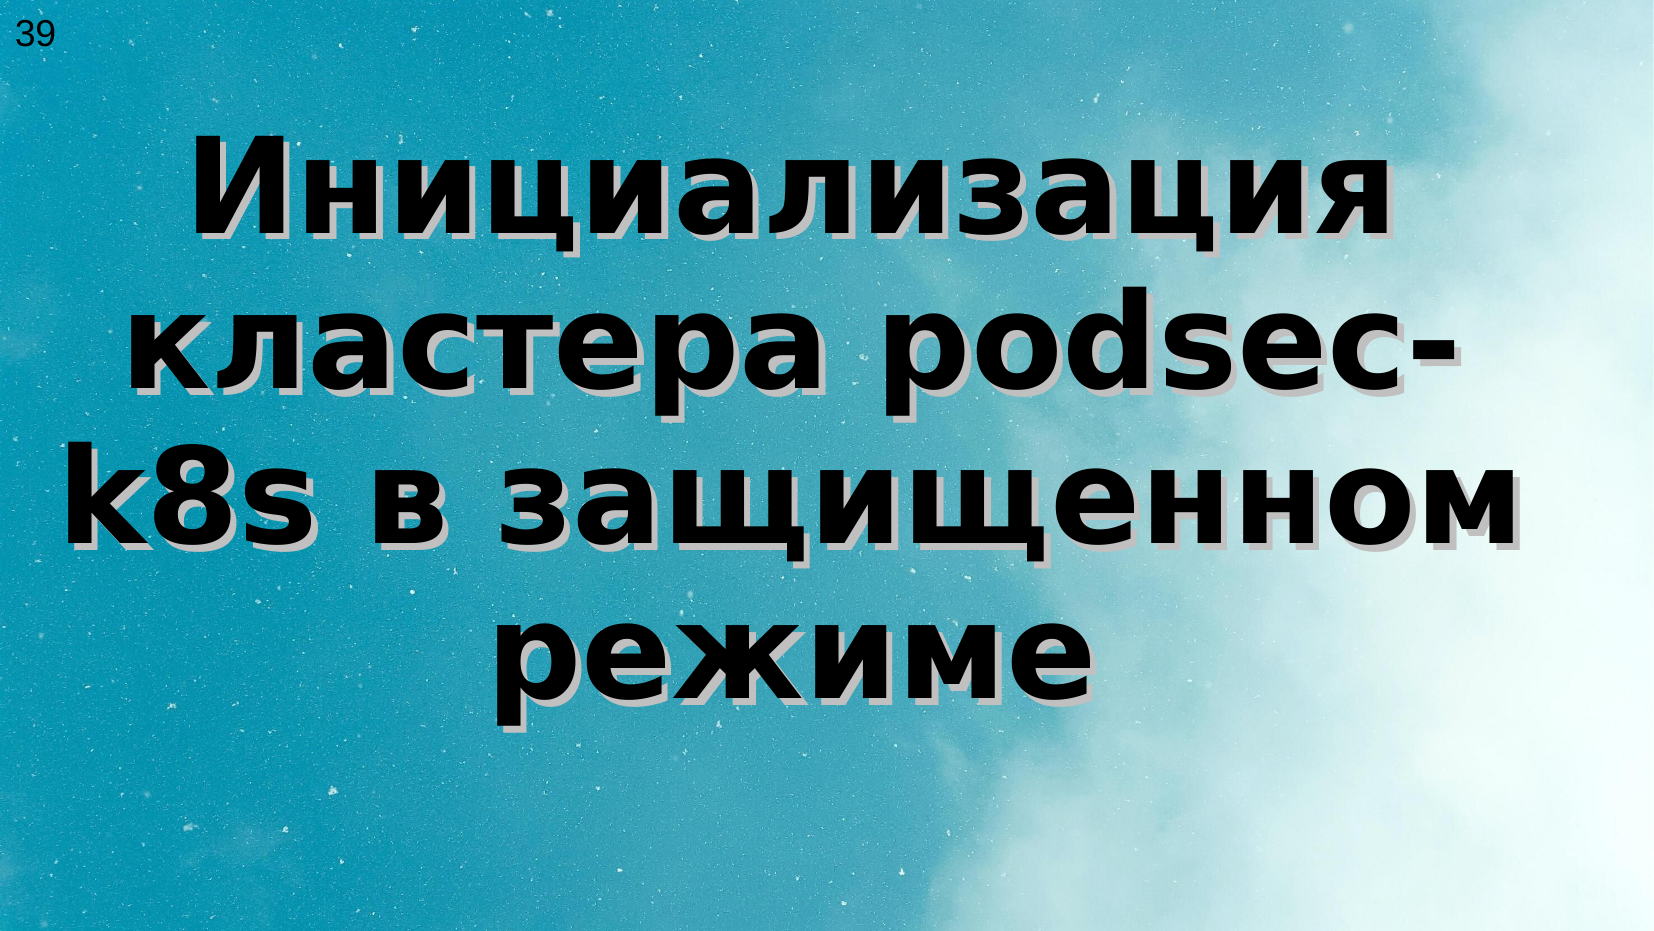

# Инициализация кластера podsec-k8s в защищенном режиме